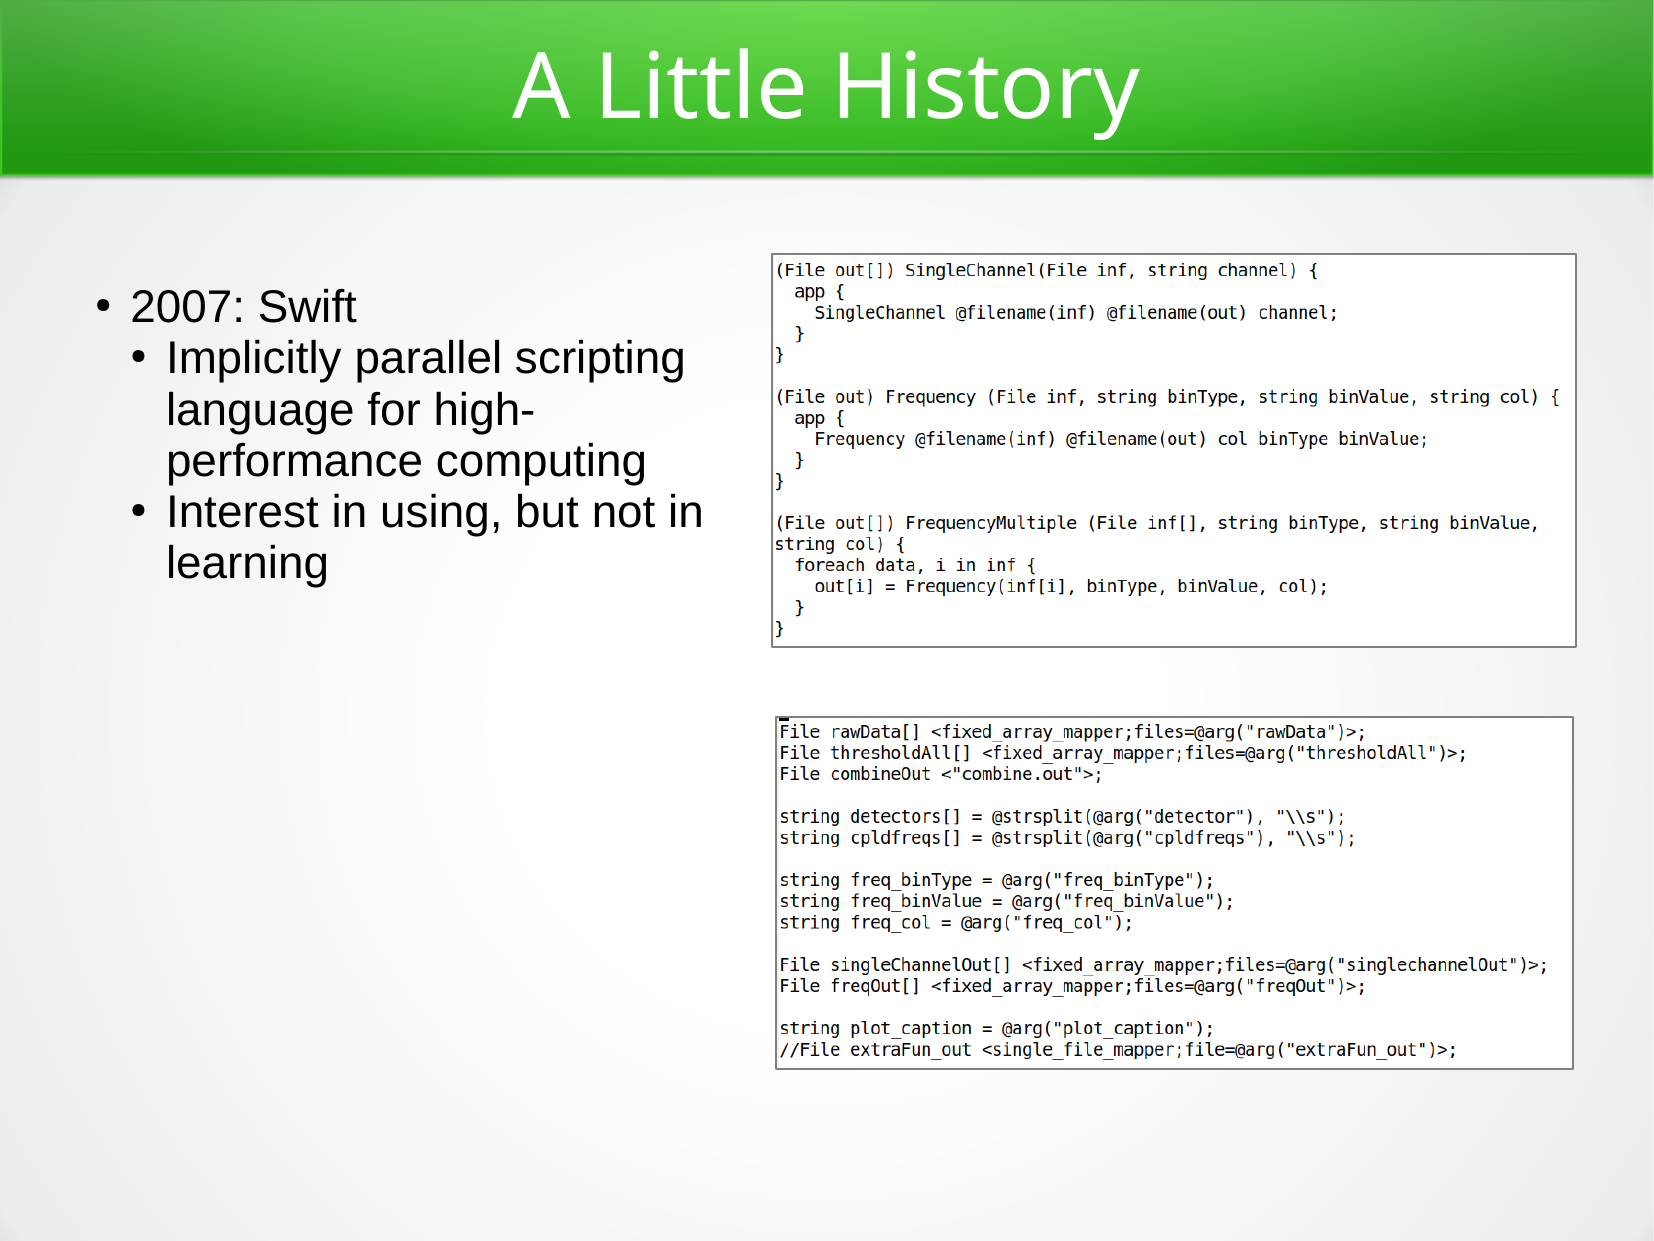

# A Little History
2007: Swift
Implicitly parallel scripting
language for high-
performance computing
Interest in using, but not in
learning